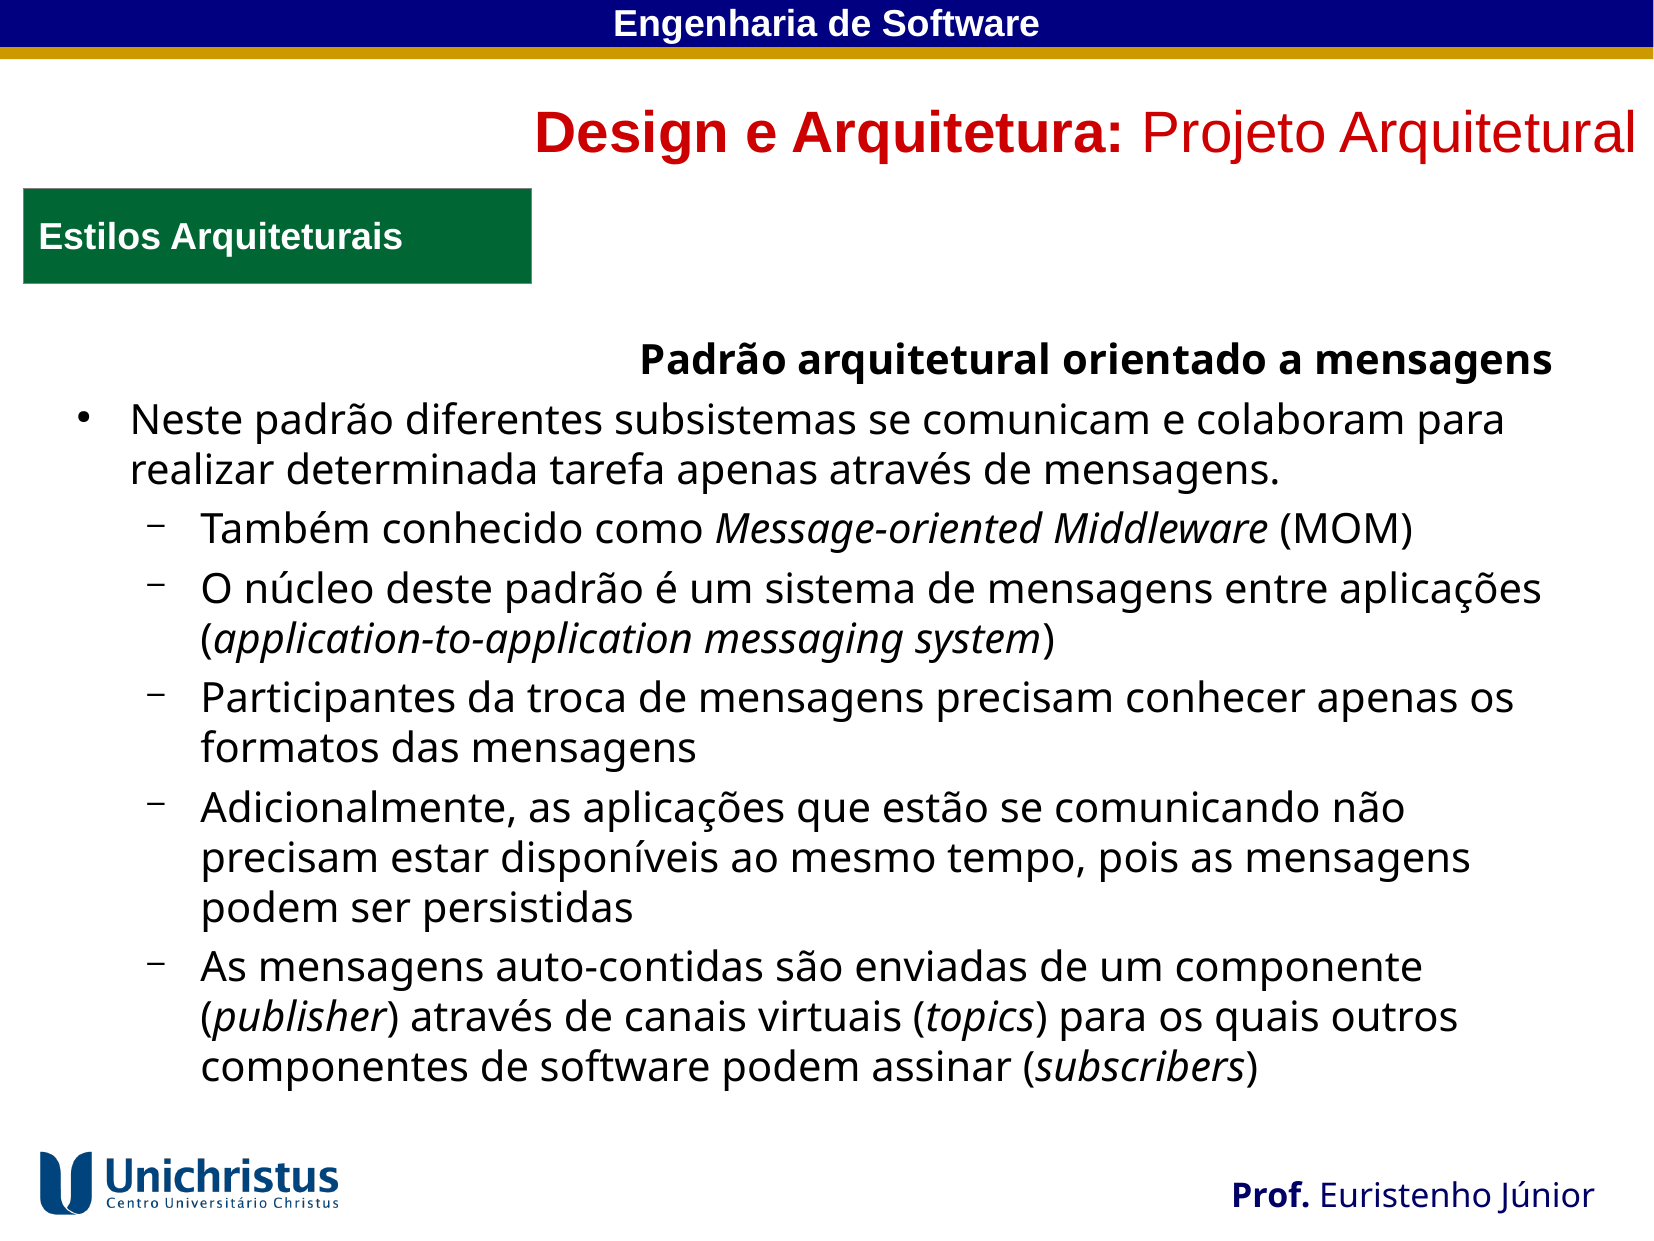

Engenharia de Software
Design e Arquitetura: Projeto Arquitetural
Estilos Arquiteturais
Padrão arquitetural orientado a mensagens
Neste padrão diferentes subsistemas se comunicam e colaboram para realizar determinada tarefa apenas através de mensagens.
Também conhecido como Message-oriented Middleware (MOM)
O núcleo deste padrão é um sistema de mensagens entre aplicações (application-to-application messaging system)
Participantes da troca de mensagens precisam conhecer apenas os formatos das mensagens
Adicionalmente, as aplicações que estão se comunicando não precisam estar disponíveis ao mesmo tempo, pois as mensagens podem ser persistidas
As mensagens auto-contidas são enviadas de um componente (publisher) através de canais virtuais (topics) para os quais outros componentes de software podem assinar (subscribers)
Prof. Euristenho Júnior